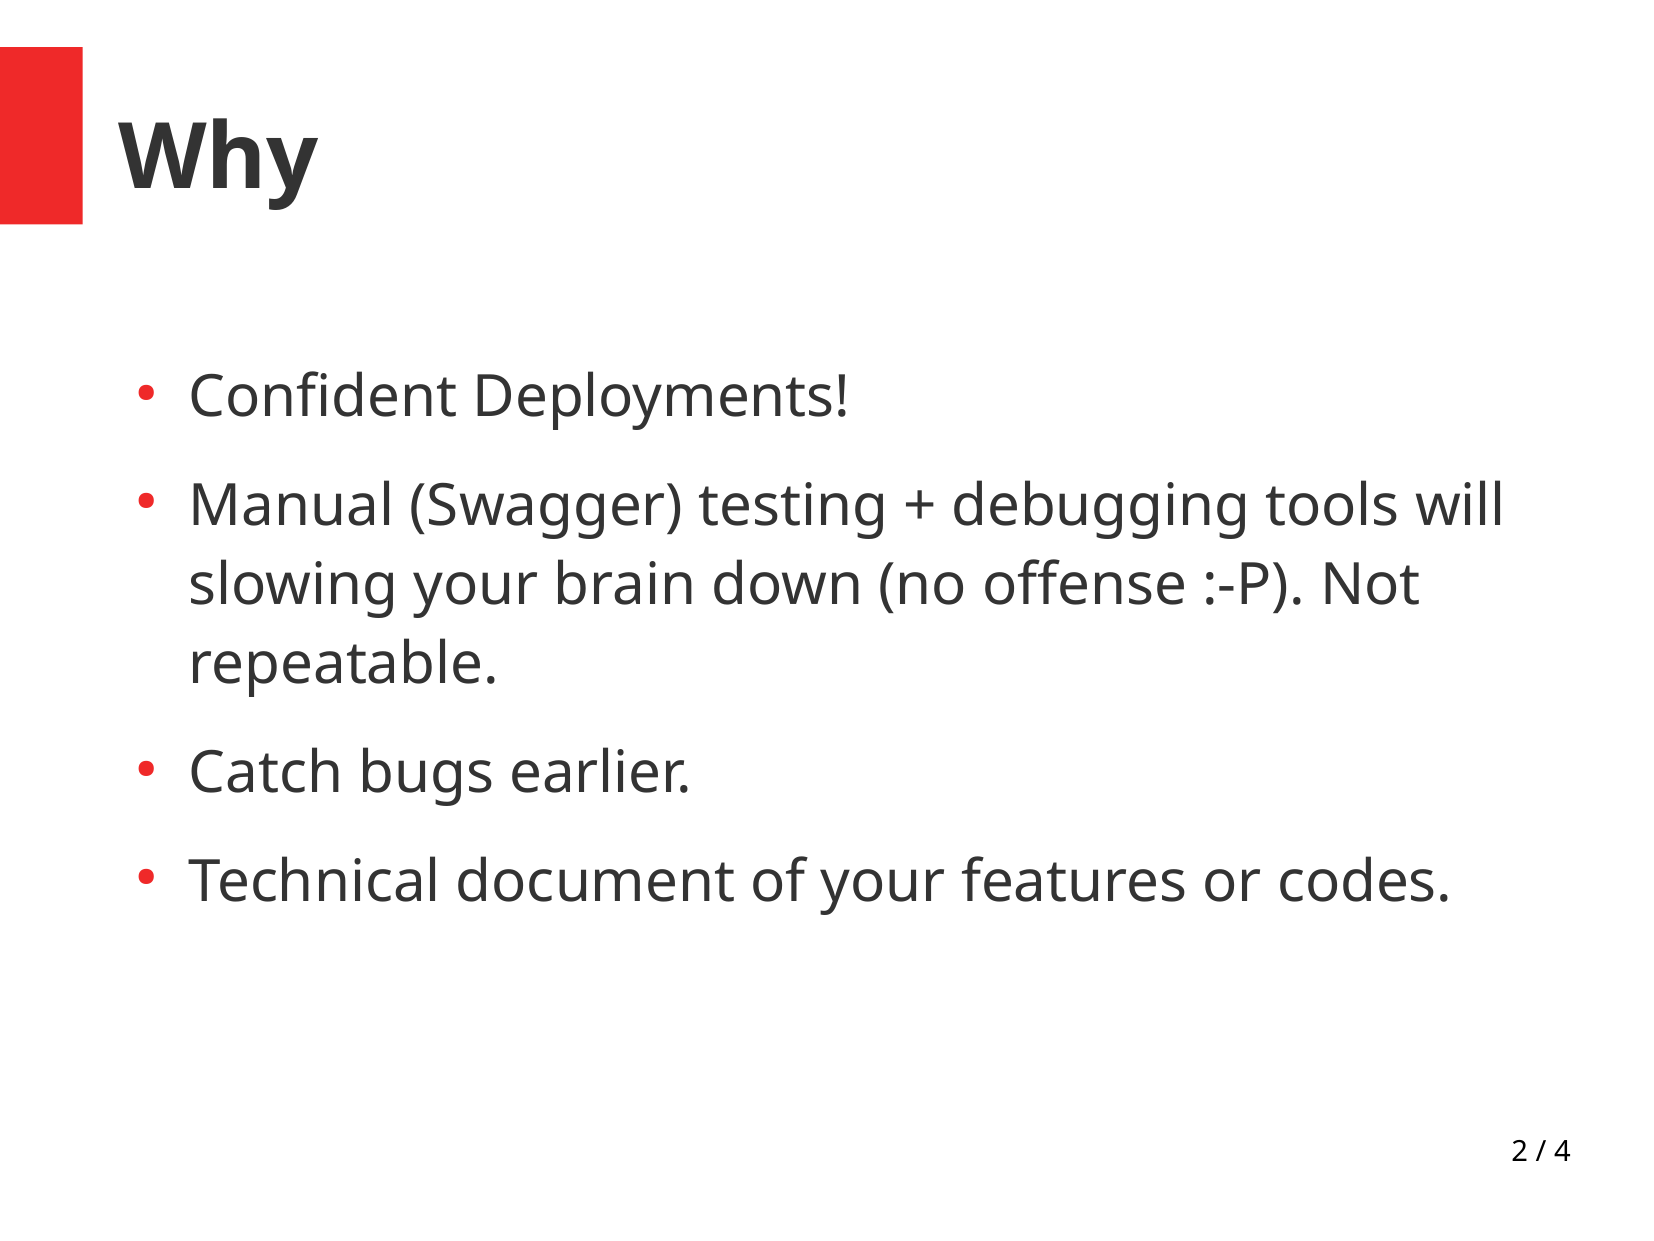

# Why
Confident Deployments!
Manual (Swagger) testing + debugging tools will slowing your brain down (no offense :-P). Not repeatable.
Catch bugs earlier.
Technical document of your features or codes.
2